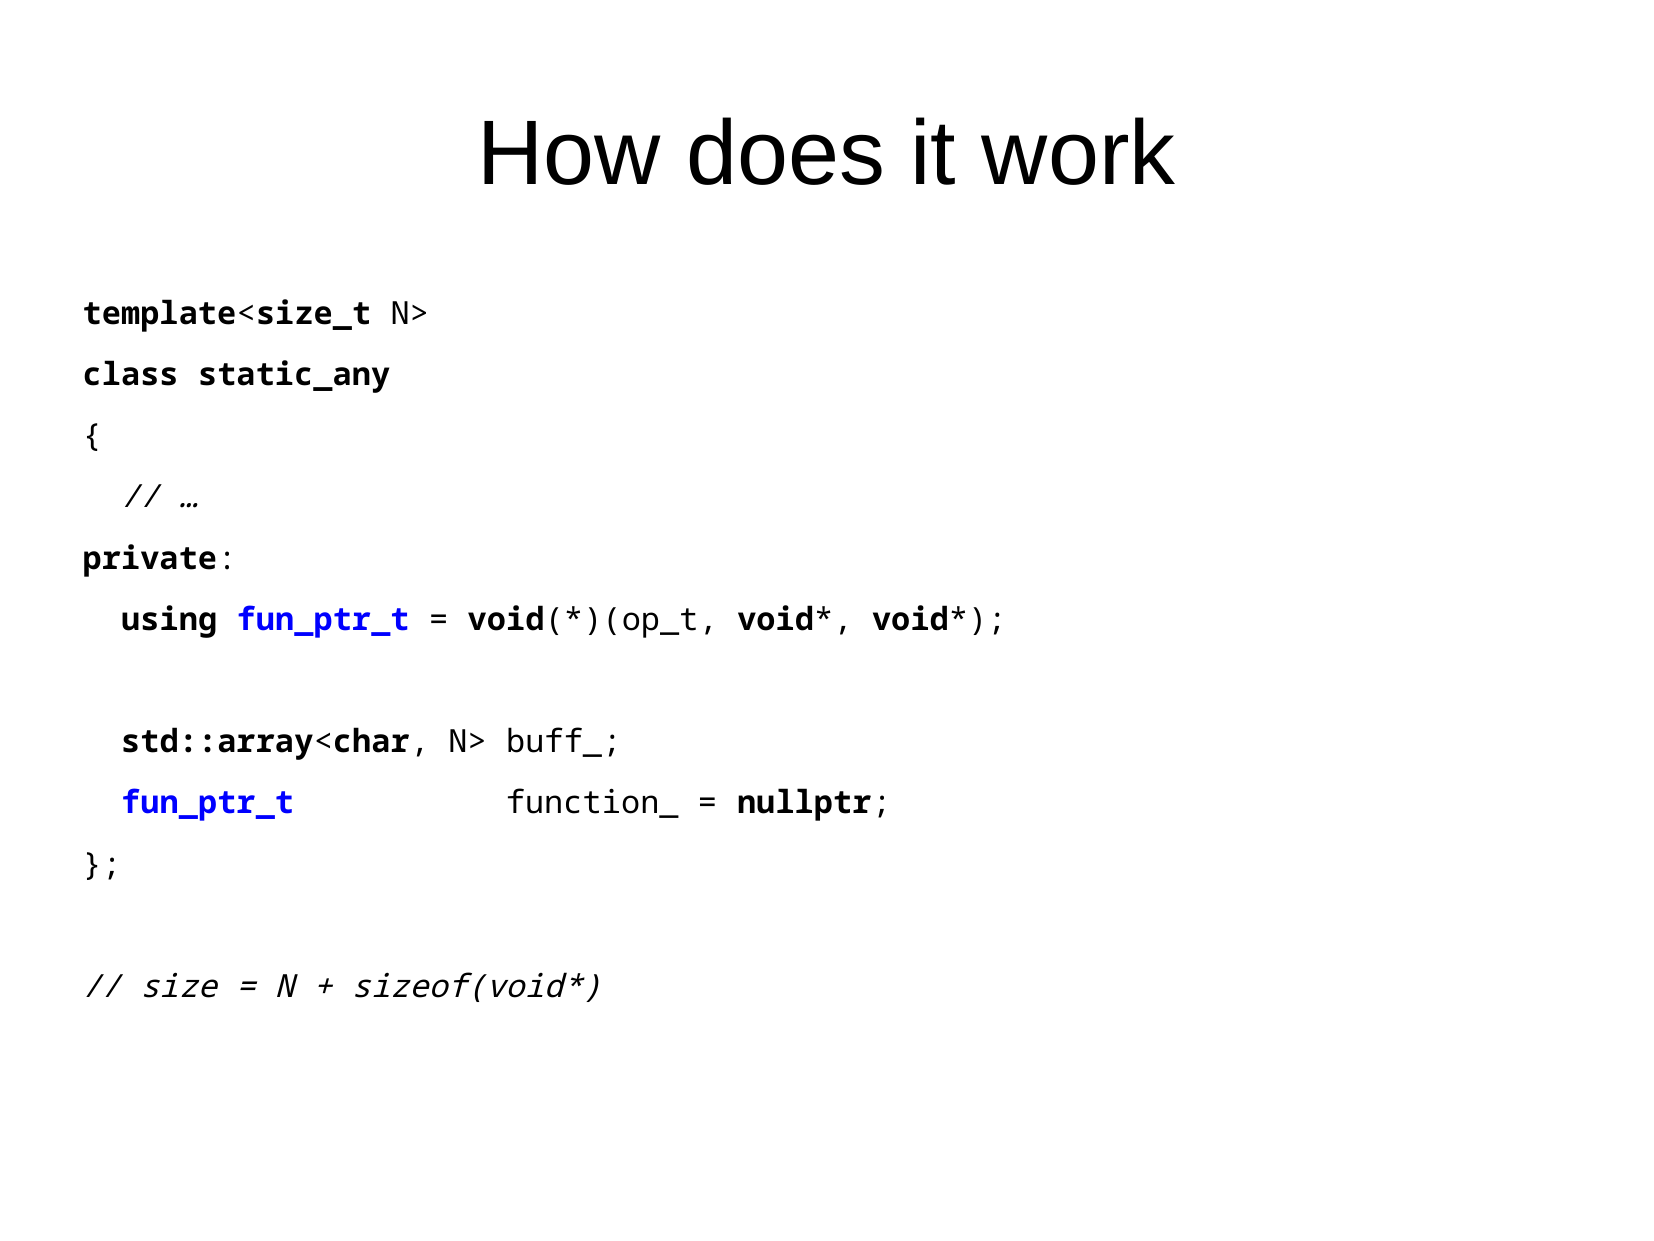

# How does it work
template<size_t N>
class static_any
{
 // …
private:
 using fun_ptr_t = void(*)(op_t, void*, void*);
 std::array<char, N> buff_;
 fun_ptr_t function_ = nullptr;
};
// size = N + sizeof(void*)